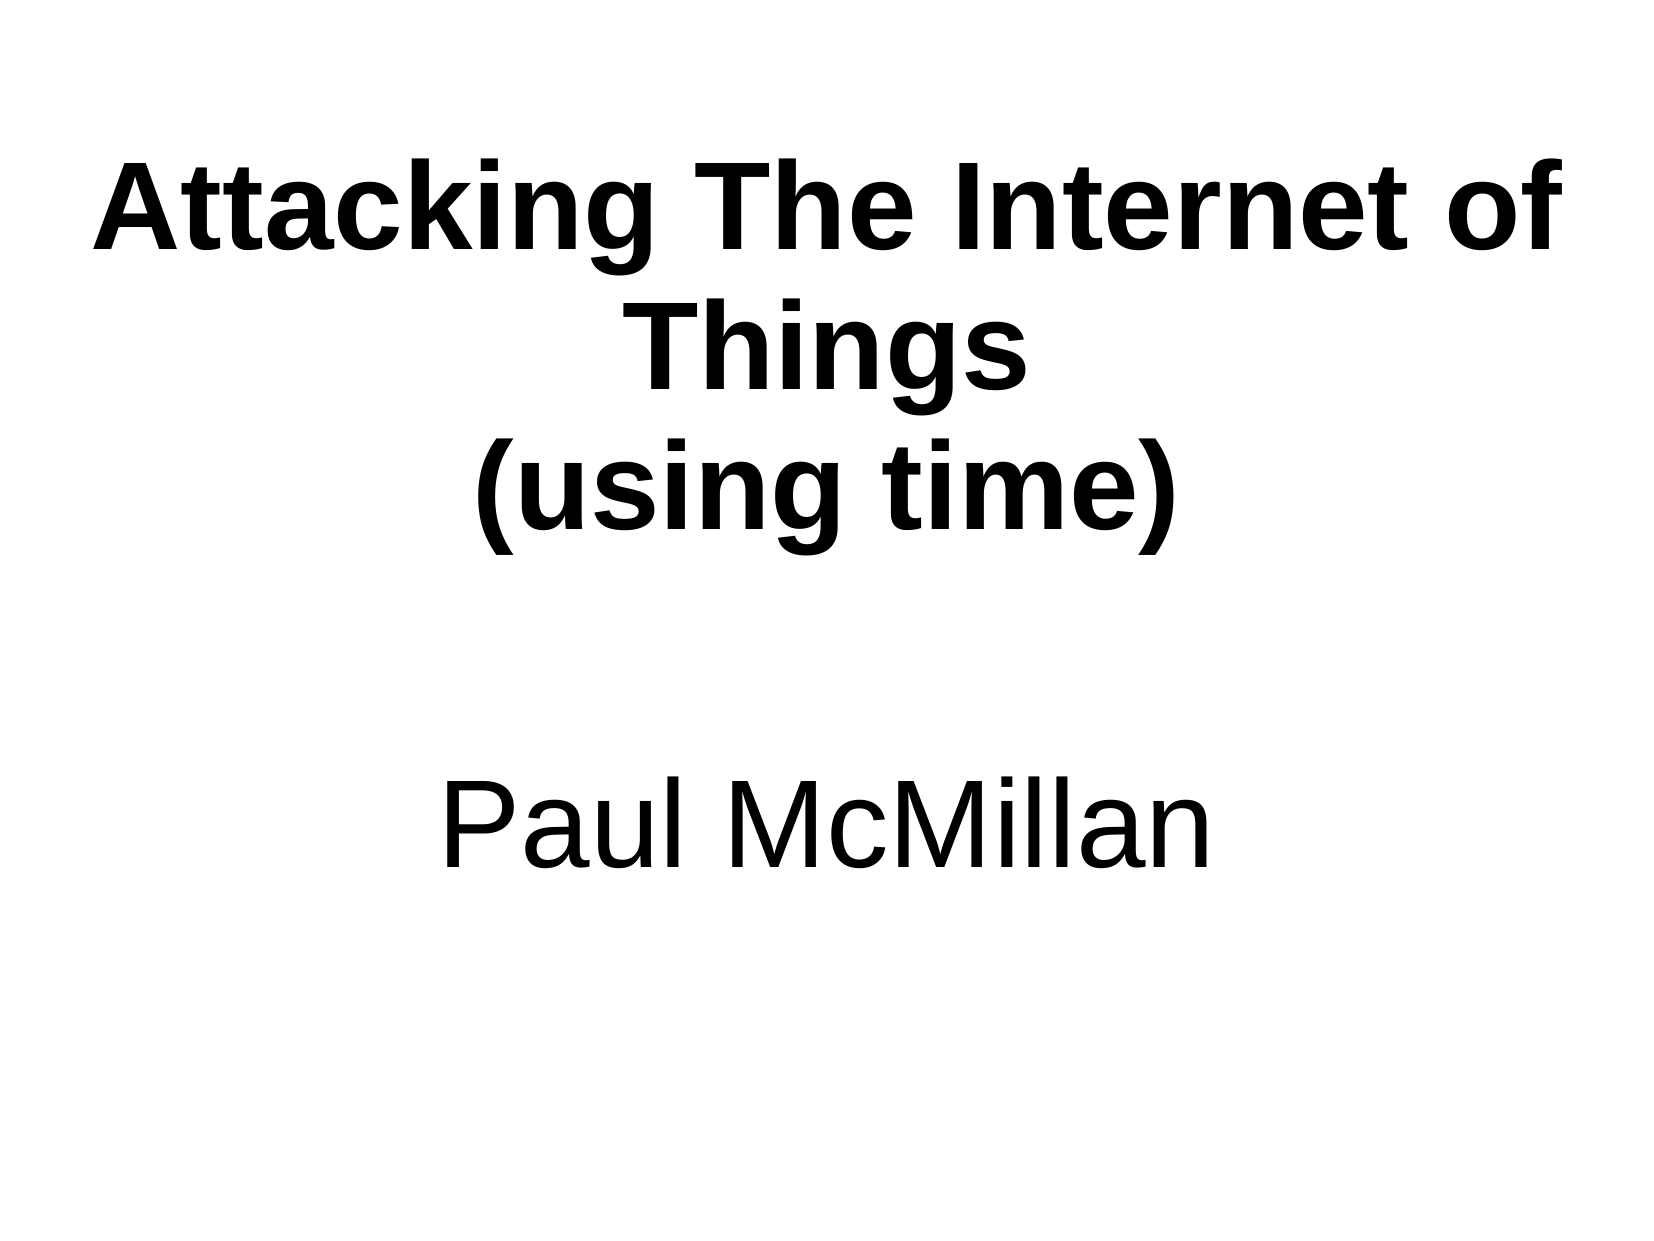

# Attacking The Internet of Things (using time)
Paul McMillan